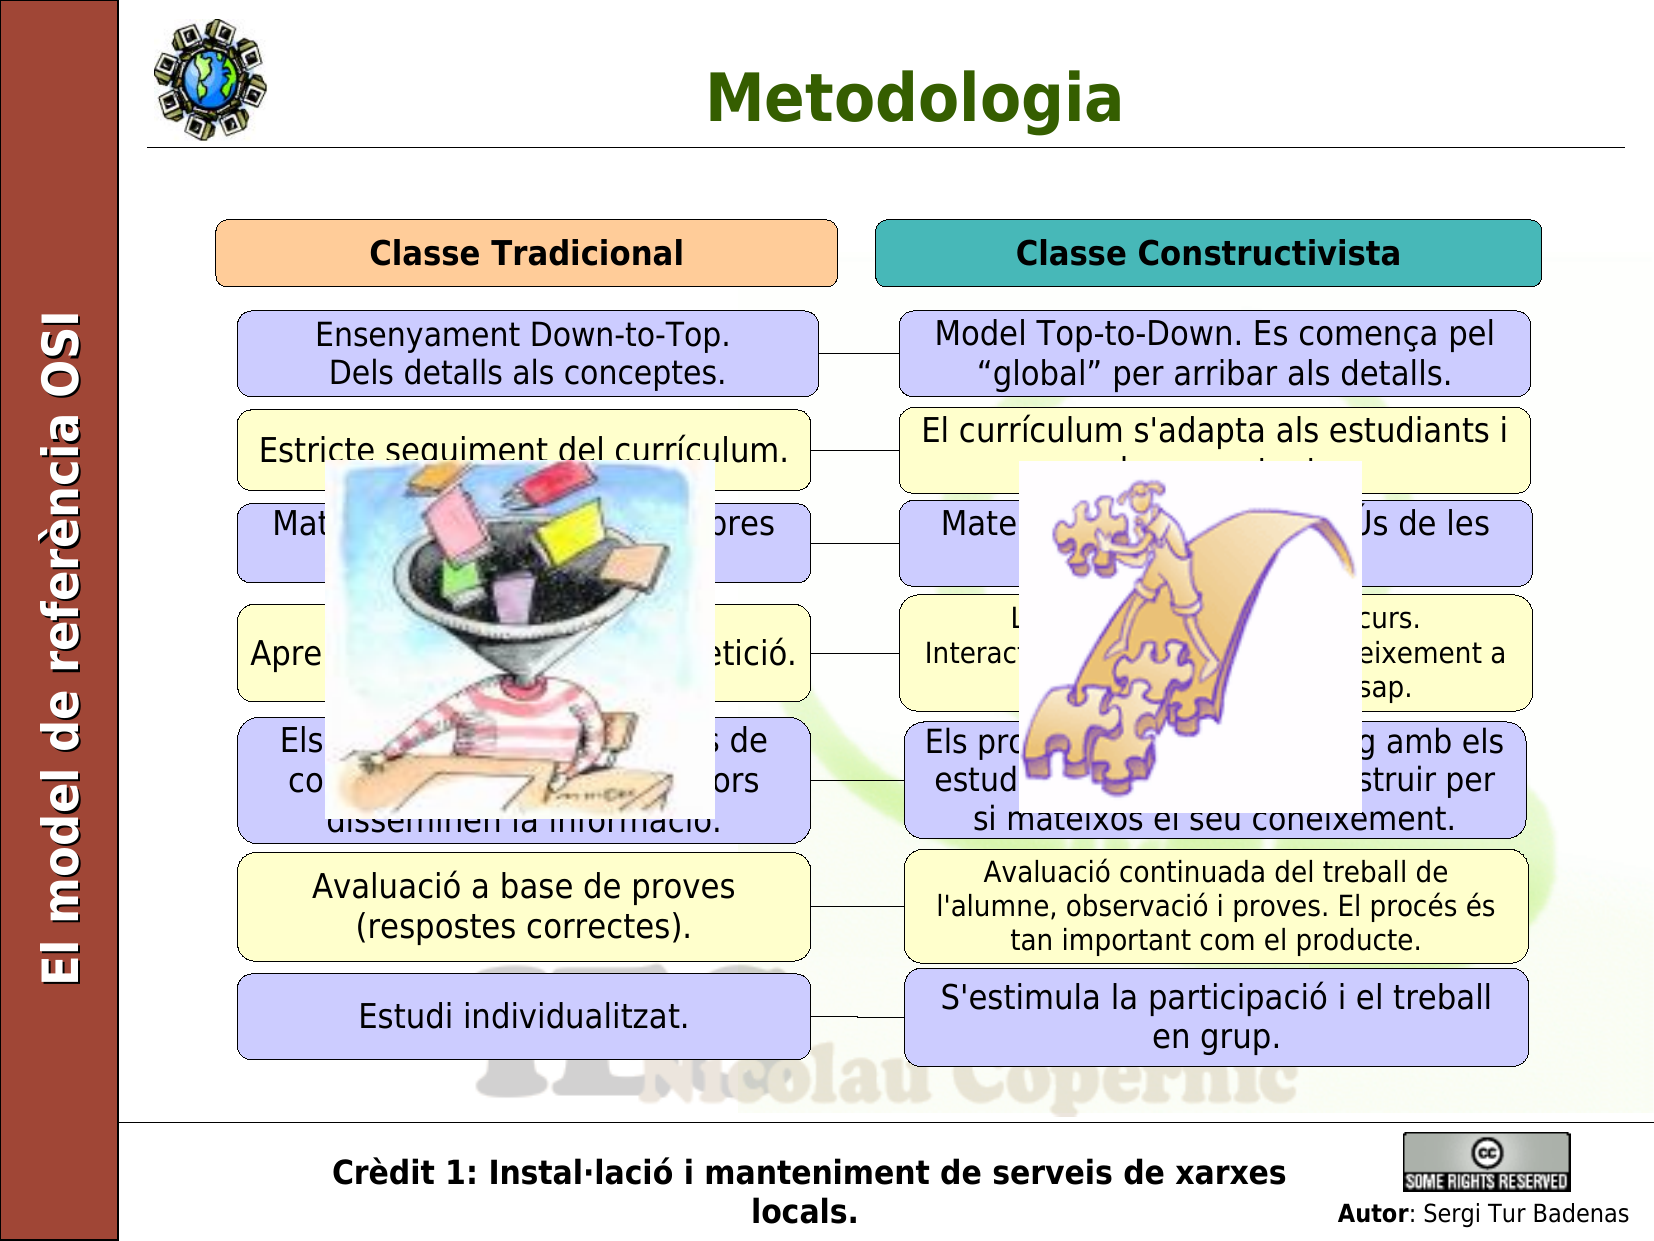

# Metodologia
Classe Tradicional
Classe Constructivista
Ensenyament Down-to-Top.
Dels detalls als conceptes.
Model Top-to-Down. Es comença pel “global” per arribar als detalls.
El currículum s'adapta als estudiants i al seu context.
Estricte seguiment del currículum.
Materials procedimentals. Ús de les TIC.
Materials: Llibres de text i llibres d'exercicis.
La repetició no és l'únic recurs. Interactivitat, construcció de coneixement a partir del que l'alumne ja sap.
Aprenentatge basat en la repetició.
Els estudiants són recipients de coneixement on els professors disseminen la informació.
Els professors tenen un diàleg amb els estudiants ajudant-los a construir per si mateixos el seu coneixement.
Avaluació continuada del treball de l'alumne, observació i proves. El procés és tan important com el producte.
Avaluació a base de proves (respostes correctes).
S'estimula la participació i el treball en grup.
Estudi individualitzat.